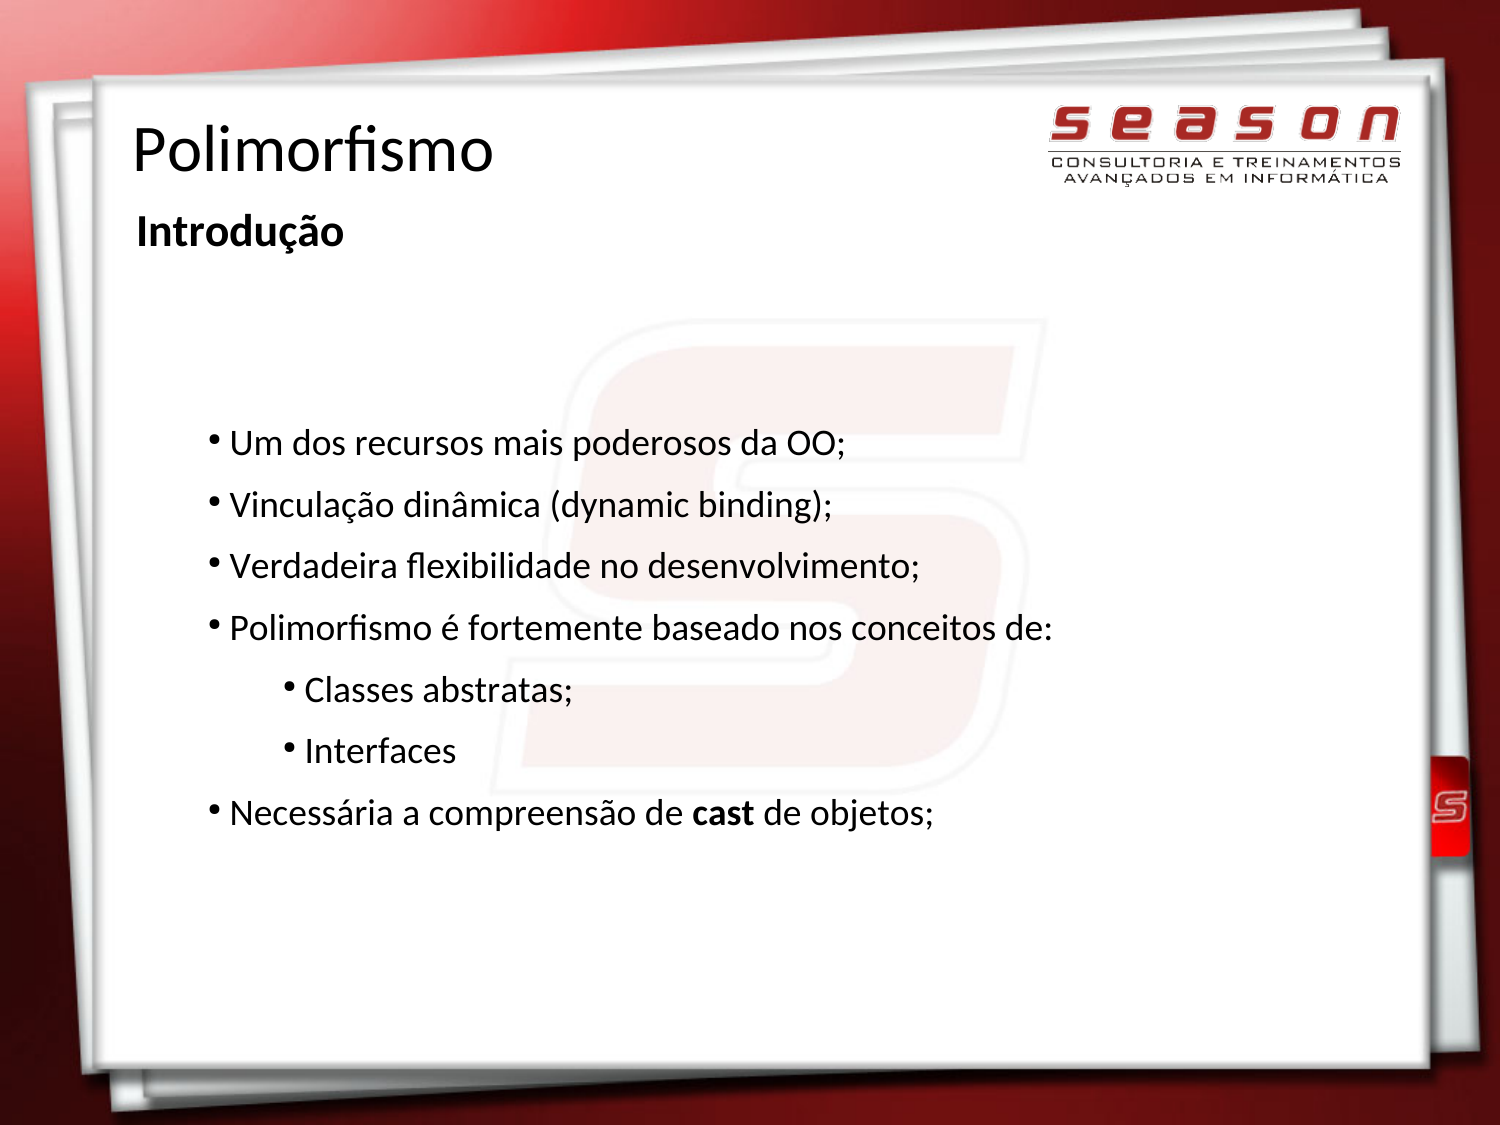

# Polimorfismo
Introdução
 Um dos recursos mais poderosos da OO;
 Vinculação dinâmica (dynamic binding);
 Verdadeira flexibilidade no desenvolvimento;
 Polimorfismo é fortemente baseado nos conceitos de:
 Classes abstratas;
 Interfaces
 Necessária a compreensão de cast de objetos;